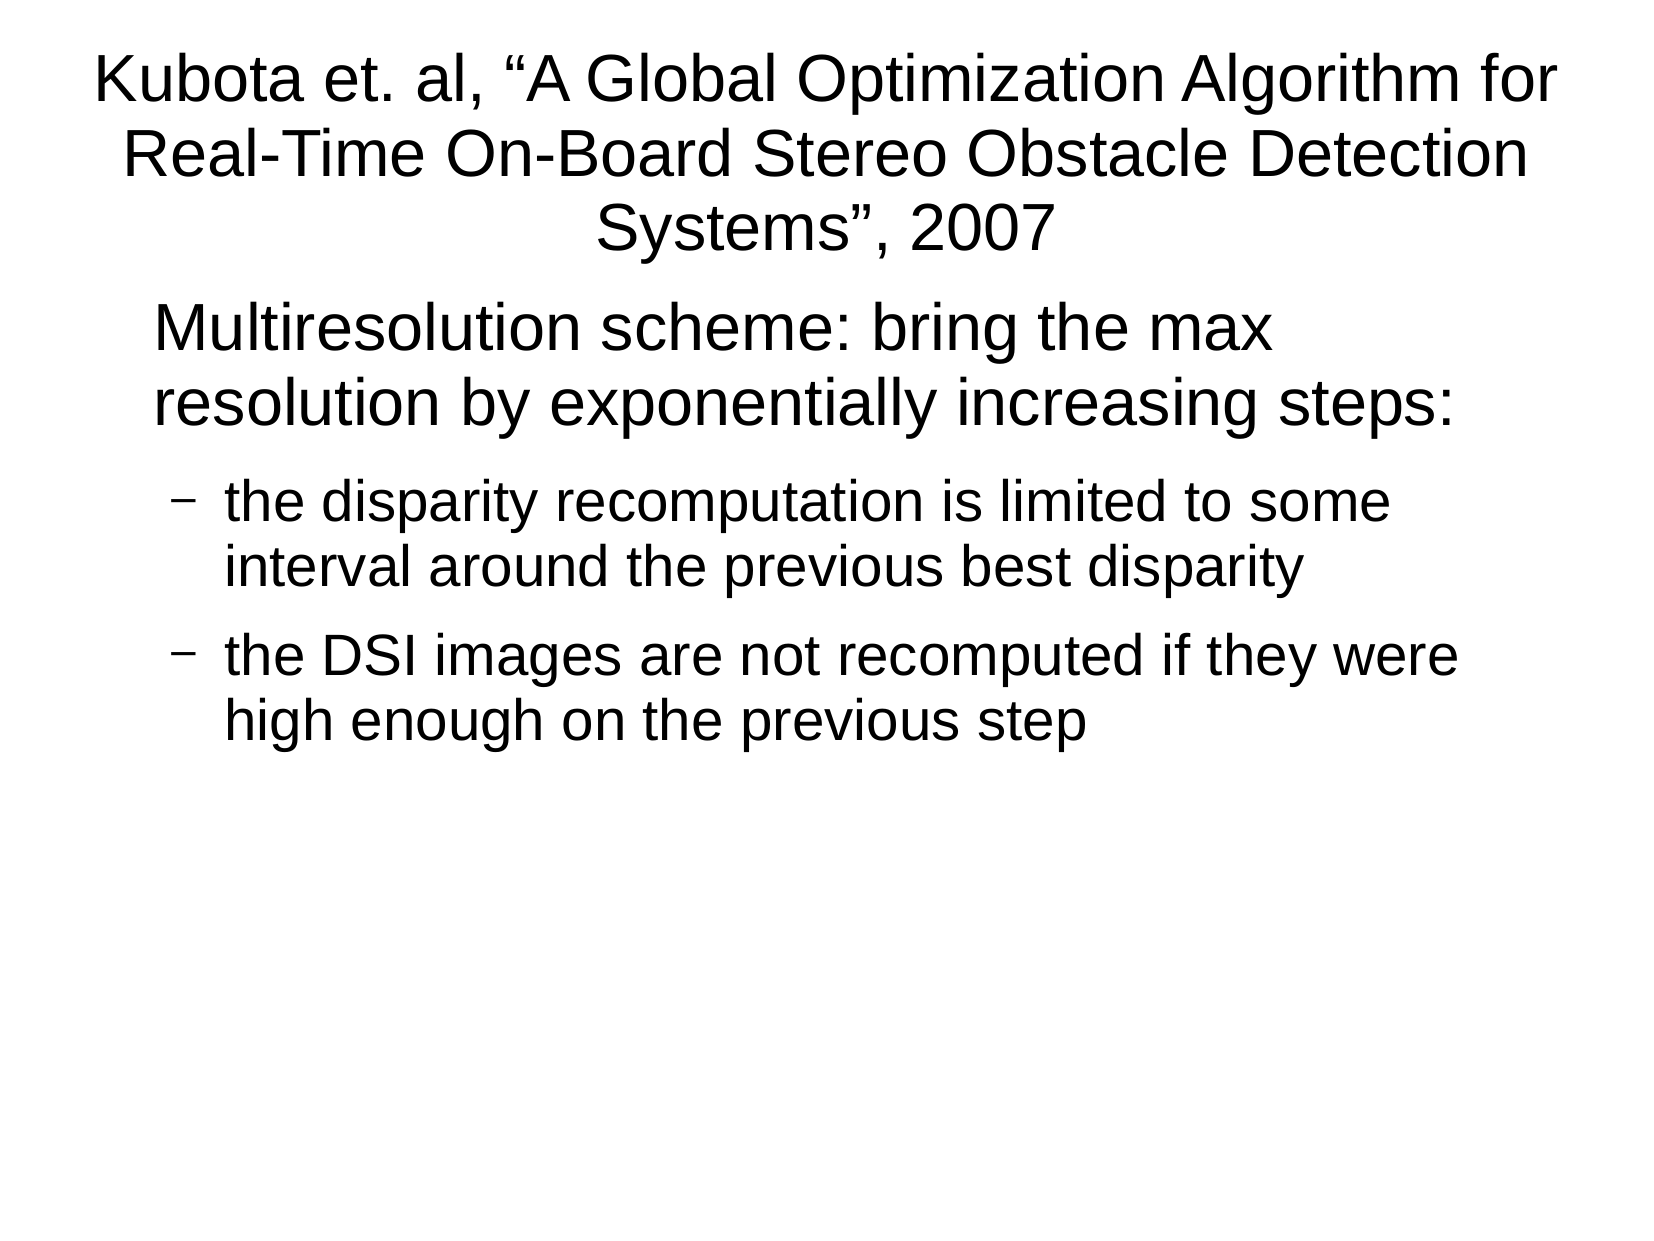

# Kubota et. al, “A Global Optimization Algorithm for Real-Time On-Board Stereo Obstacle Detection Systems”, 2007
Multiresolution scheme: bring the max resolution by exponentially increasing steps:
the disparity recomputation is limited to some interval around the previous best disparity
the DSI images are not recomputed if they were high enough on the previous step